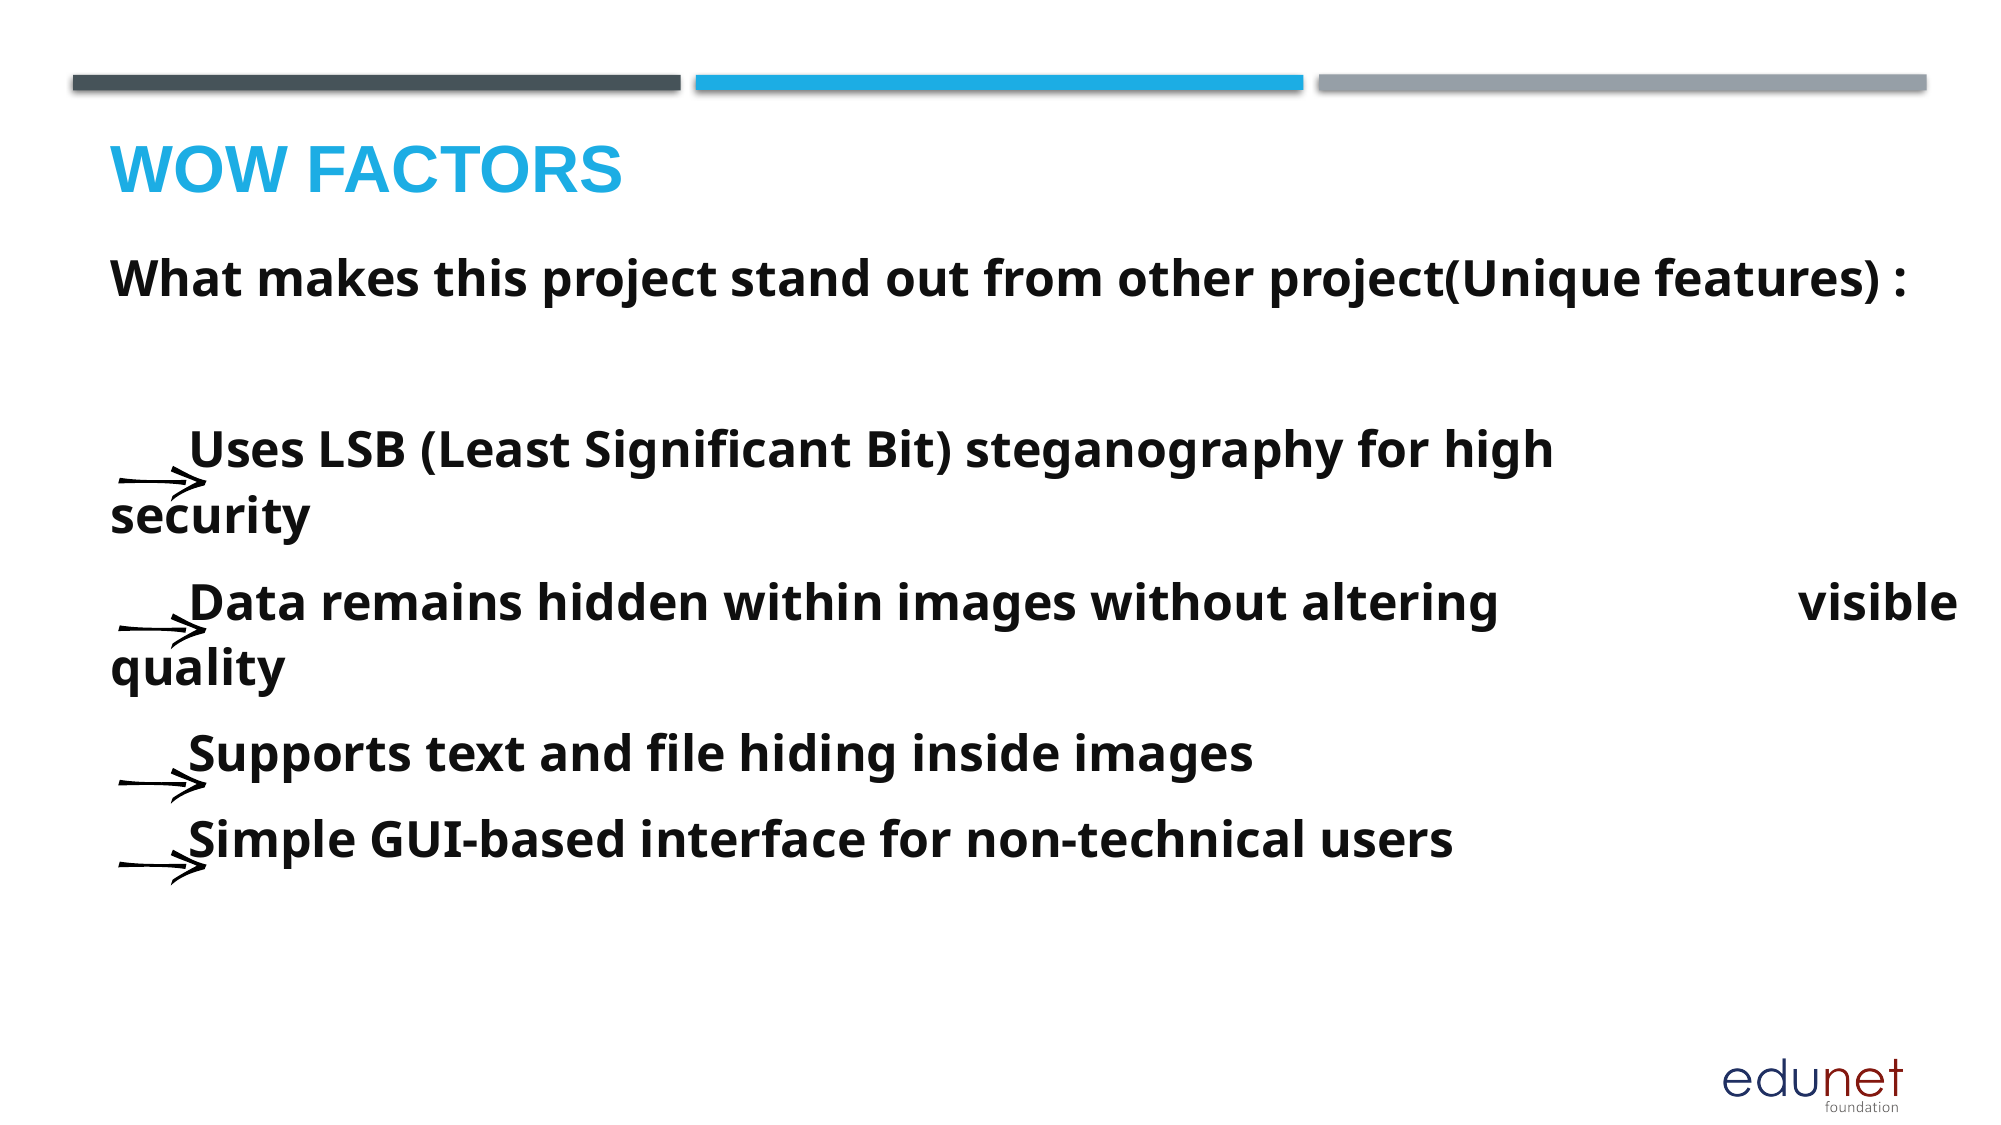

# Wow factors
What makes this project stand out from other project(Unique features) :
 Uses LSB (Least Significant Bit) steganography for high security
 Data remains hidden within images without altering visible quality
 Supports text and file hiding inside images
 Simple GUI-based interface for non-technical users